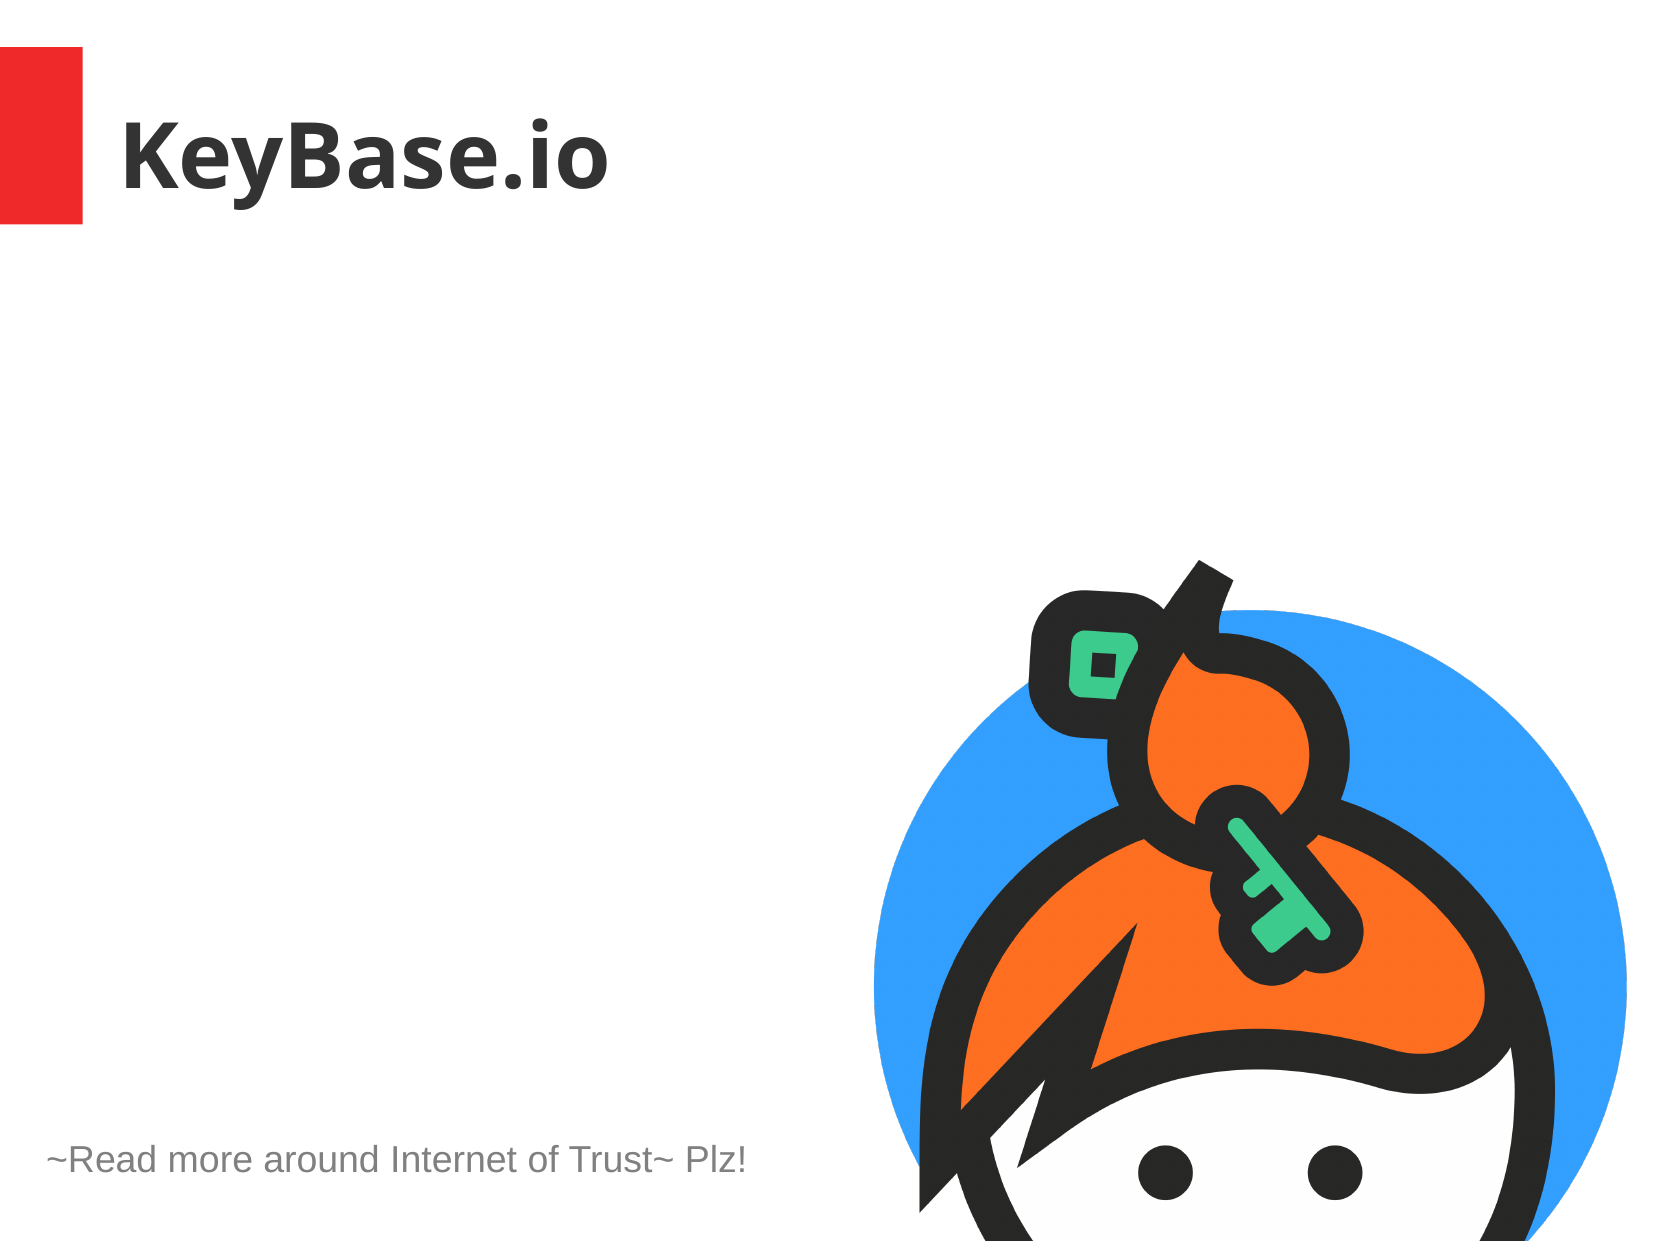

# KeyBase.io
99
~Read more around Internet of Trust~ Plz!